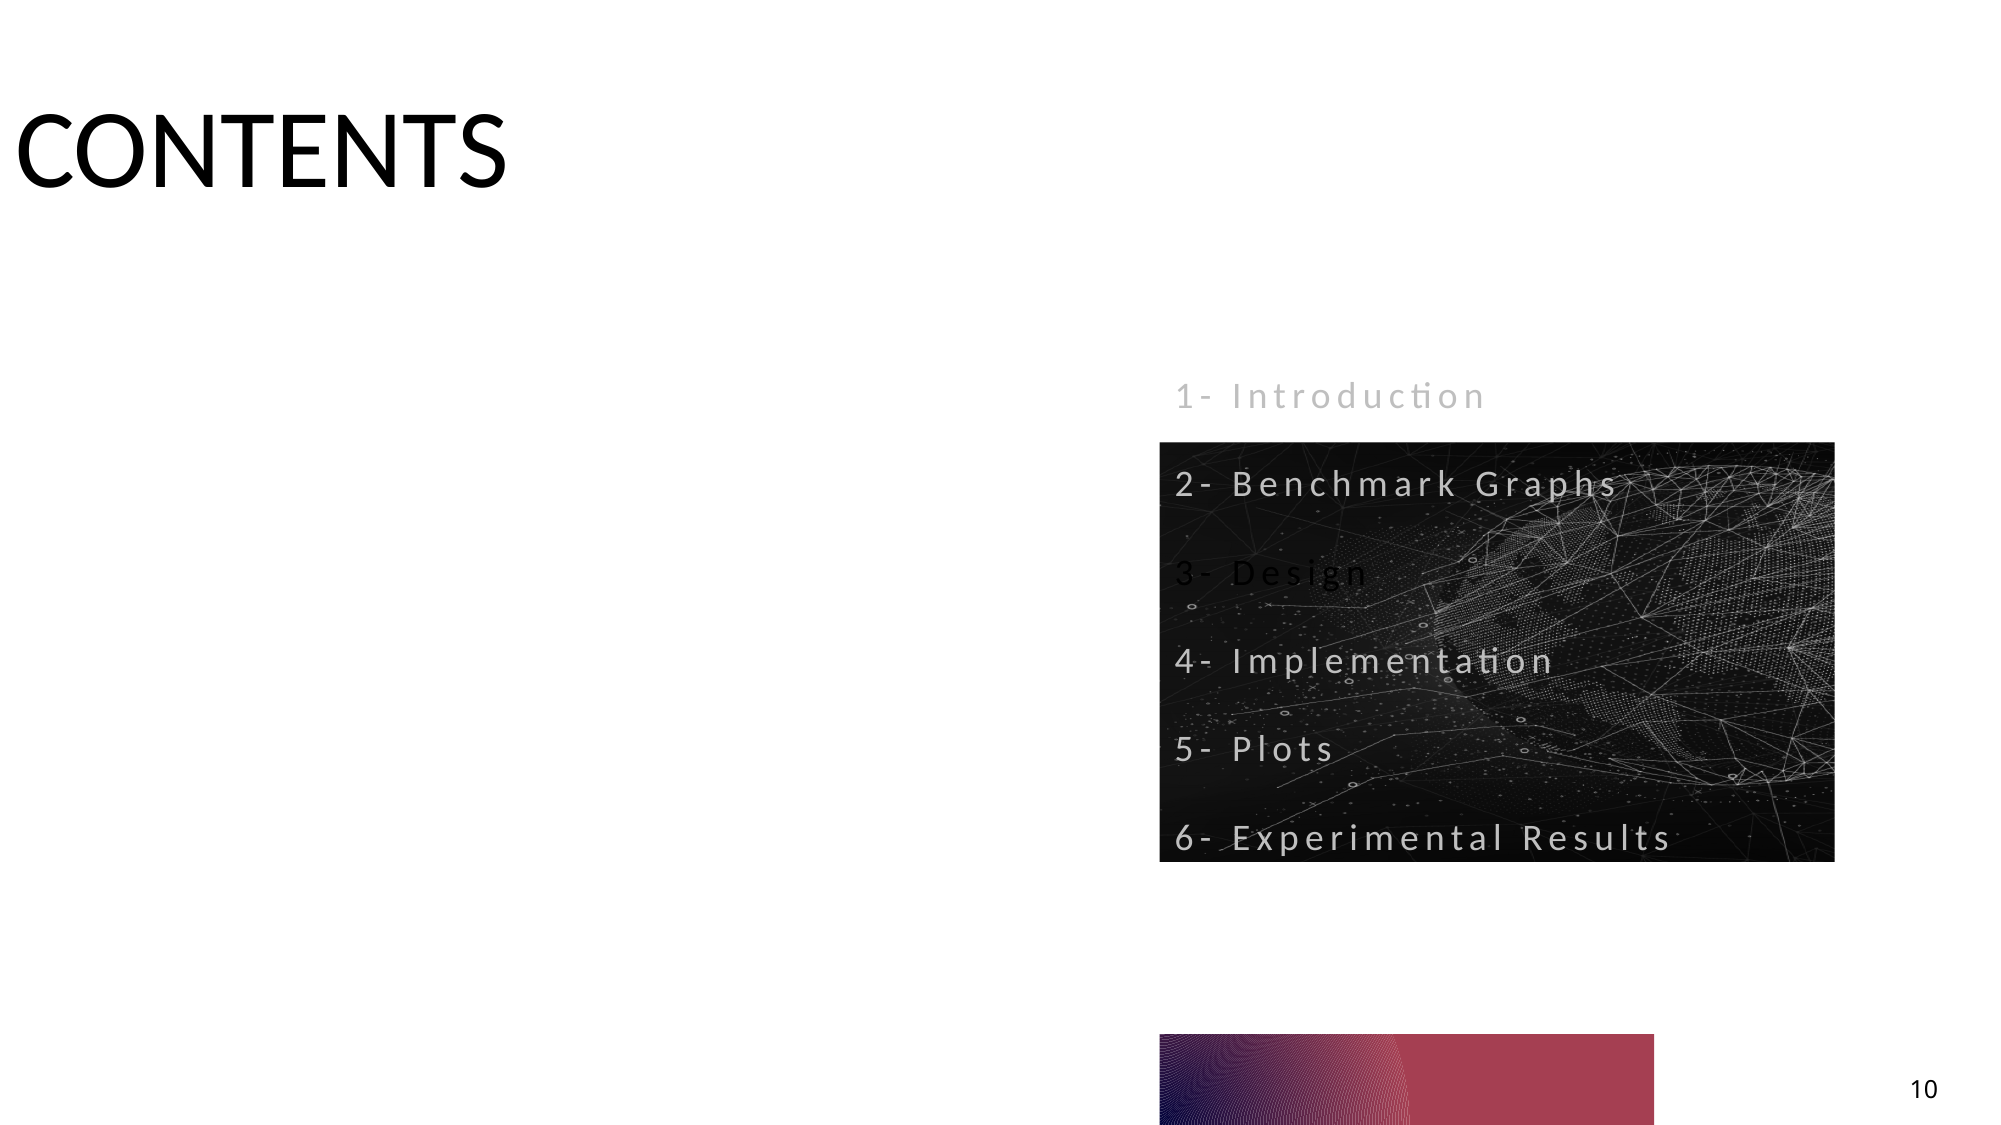

# Contents
1- Introduction
2- Benchmark Graphs
3- Design
4- Implementation
5- Plots
6- Experimental Results
10